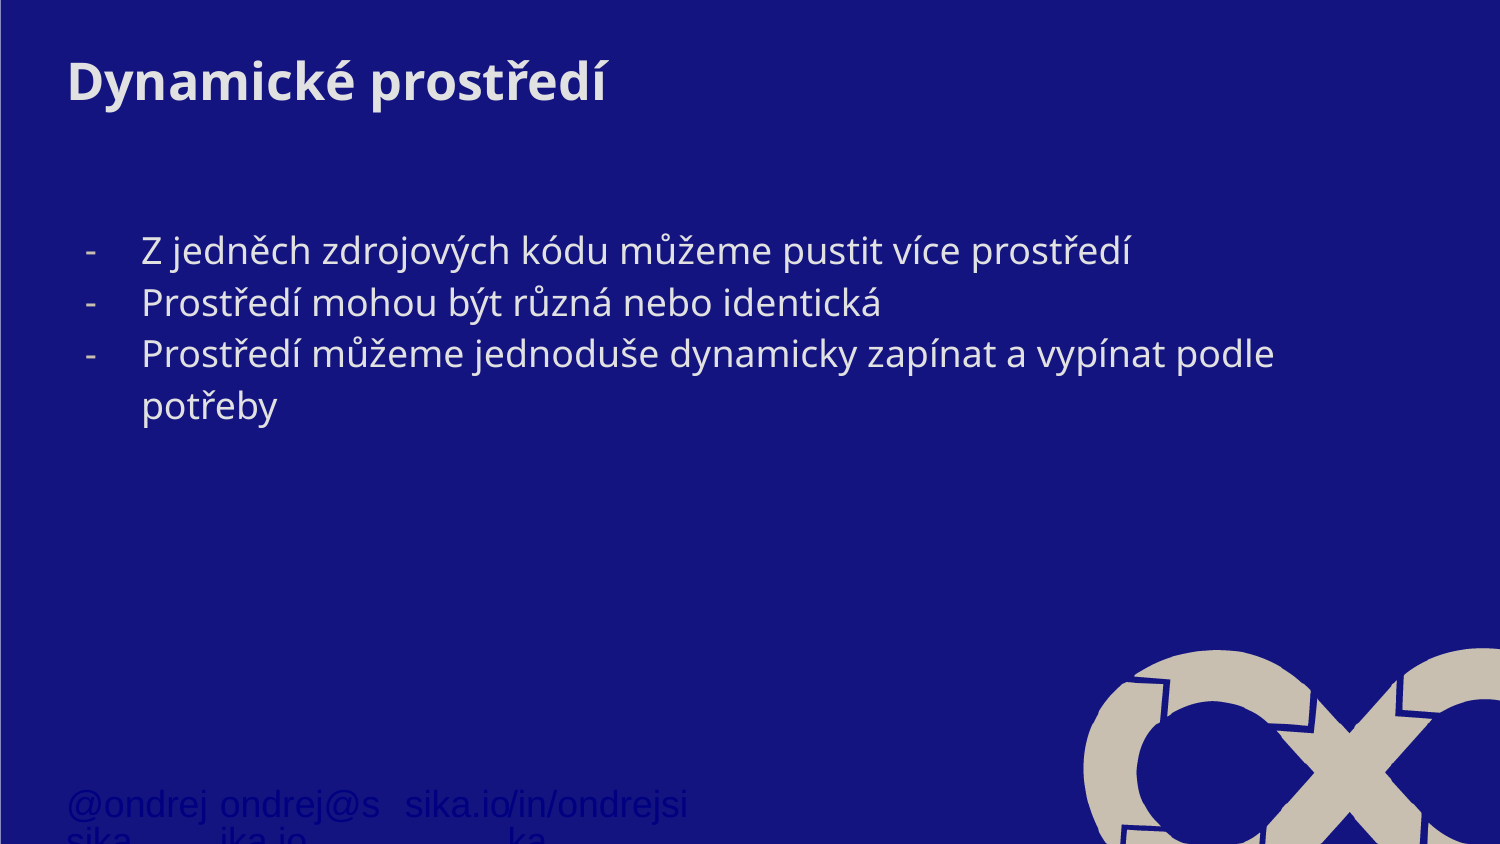

# Dynamické prostředí
Z jedněch zdrojových kódu můžeme pustit více prostředí
Prostředí mohou být různá nebo identická
Prostředí můžeme jednoduše dynamicky zapínat a vypínat podle potřeby